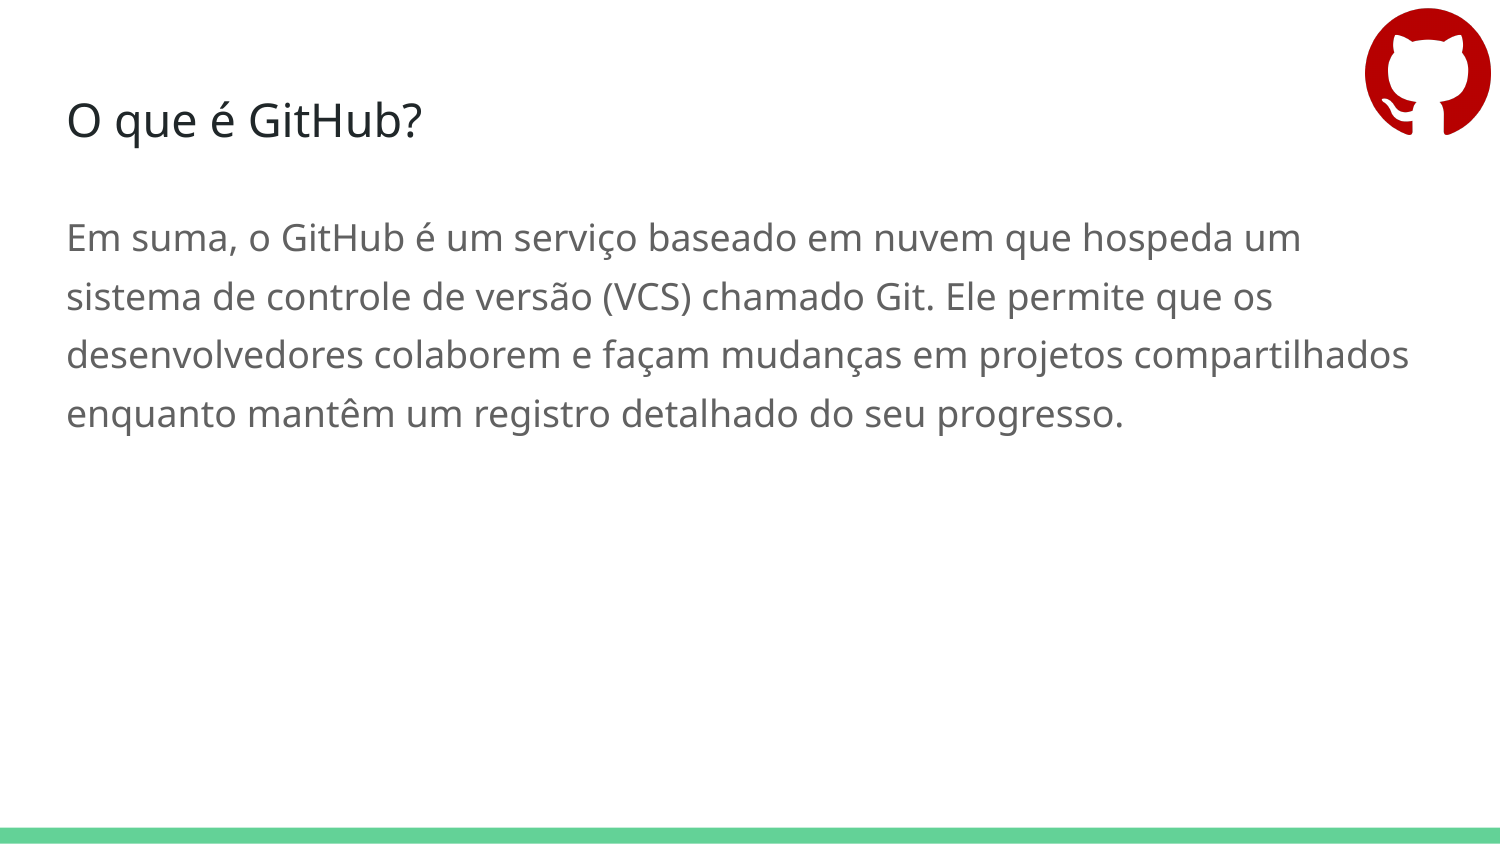

# O que é GitHub?
Em suma, o GitHub é um serviço baseado em nuvem que hospeda um sistema de controle de versão (VCS) chamado Git. Ele permite que os desenvolvedores colaborem e façam mudanças em projetos compartilhados enquanto mantêm um registro detalhado do seu progresso.